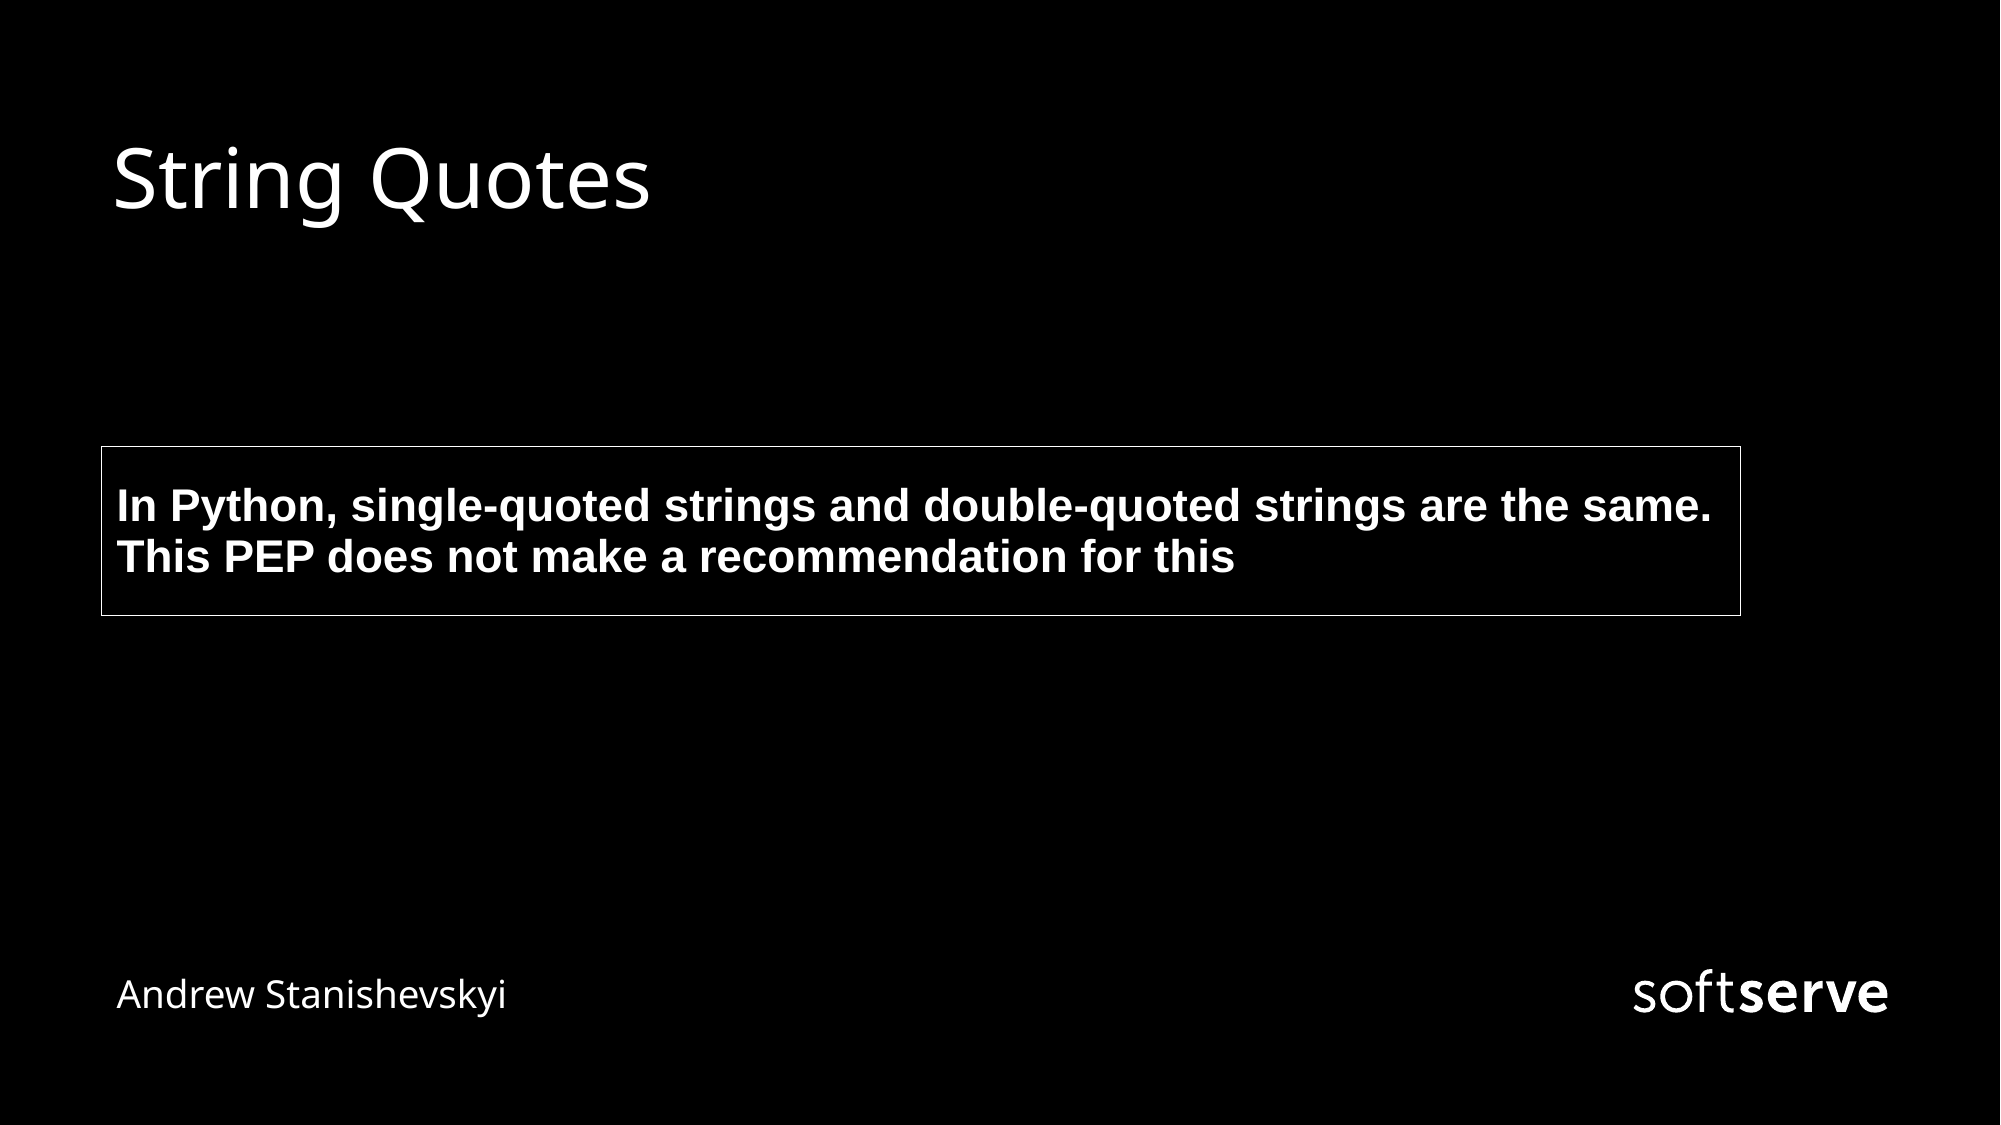

# String Quotes
In Python, single-quoted strings and double-quoted strings are the same. This PEP does not make a recommendation for this
 Andrew Stanishevskyi